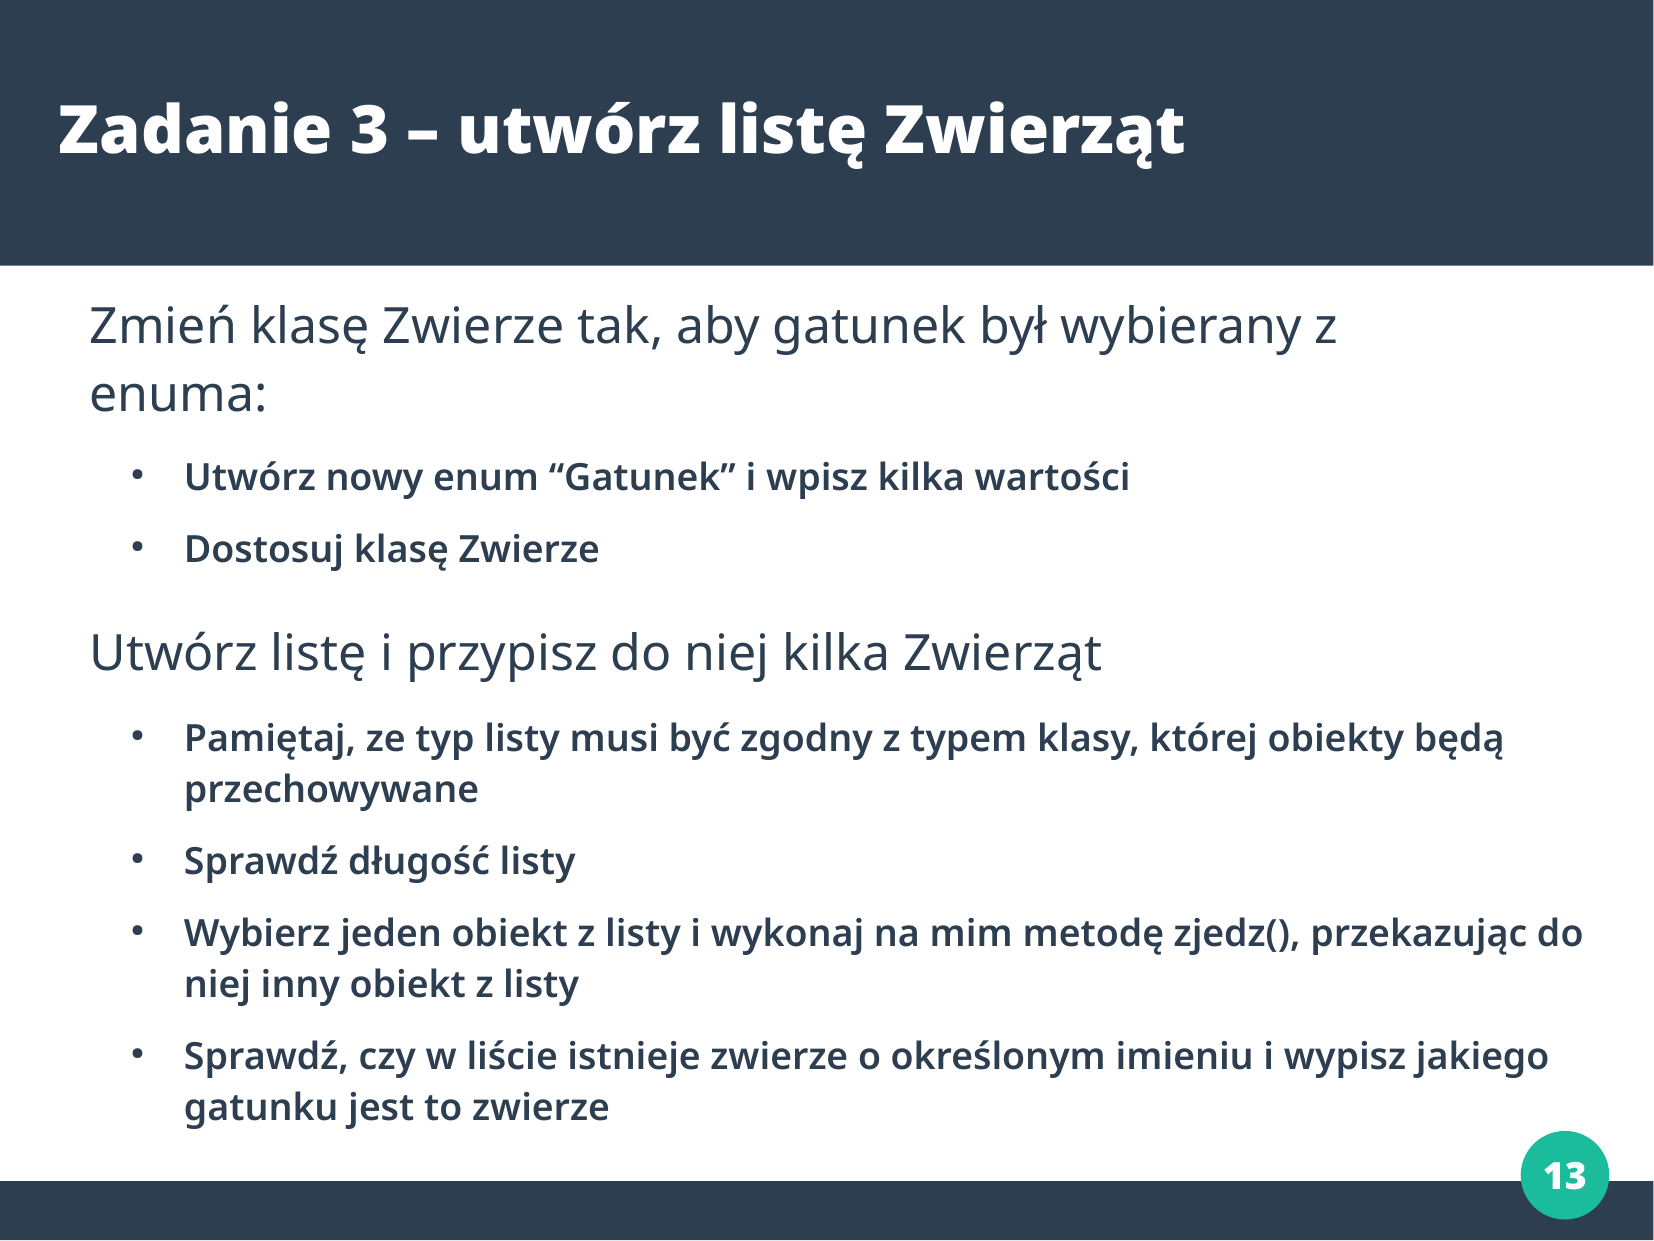

# Zadanie 3 – utwórz listę Zwierząt
Zmień klasę Zwierze tak, aby gatunek był wybierany z enuma:
Utwórz nowy enum “Gatunek” i wpisz kilka wartości
Dostosuj klasę Zwierze
Utwórz listę i przypisz do niej kilka Zwierząt
Pamiętaj, ze typ listy musi być zgodny z typem klasy, której obiekty będą przechowywane
Sprawdź długość listy
Wybierz jeden obiekt z listy i wykonaj na mim metodę zjedz(), przekazując do niej inny obiekt z listy
Sprawdź, czy w liście istnieje zwierze o określonym imieniu i wypisz jakiego gatunku jest to zwierze
13